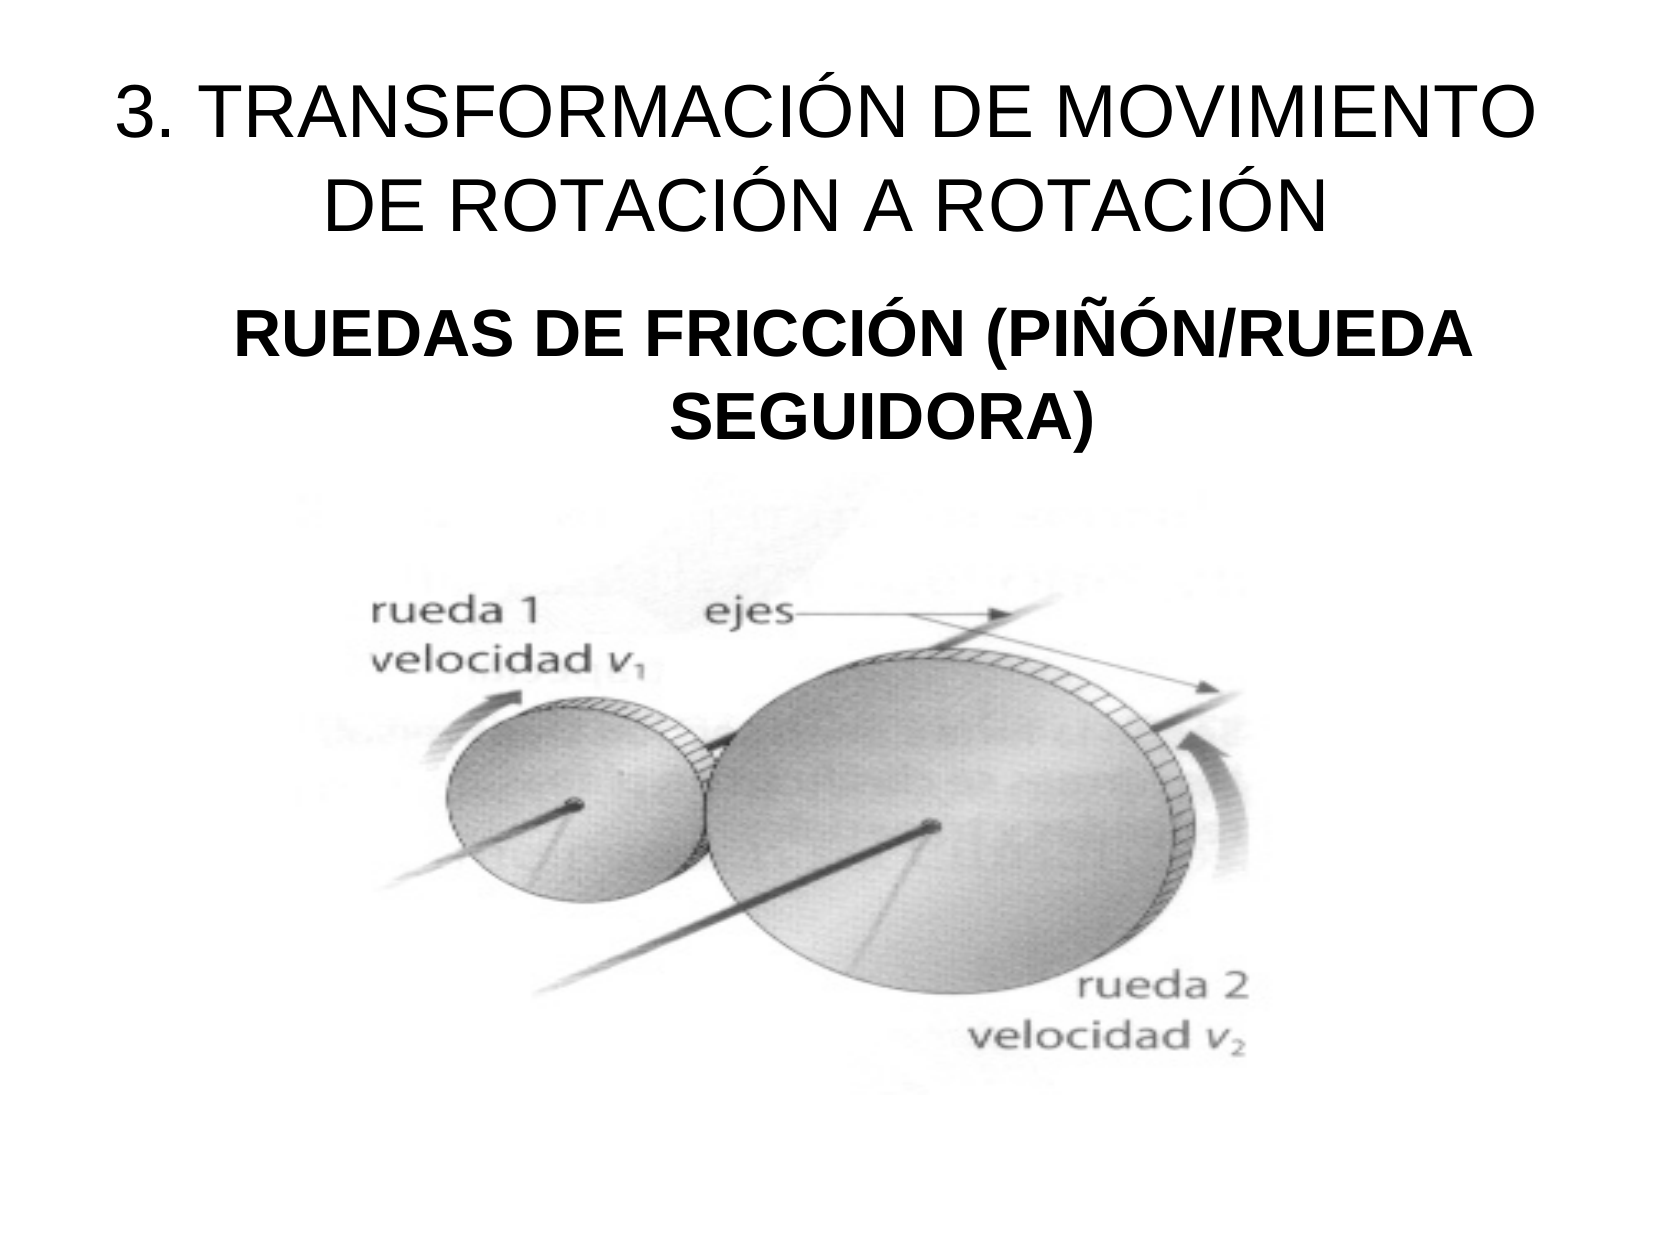

# 3. TRANSFORMACIÓN DE MOVIMIENTO DE ROTACIÓN A ROTACIÓN
RUEDAS DE FRICCIÓN (PIÑÓN/RUEDA SEGUIDORA)